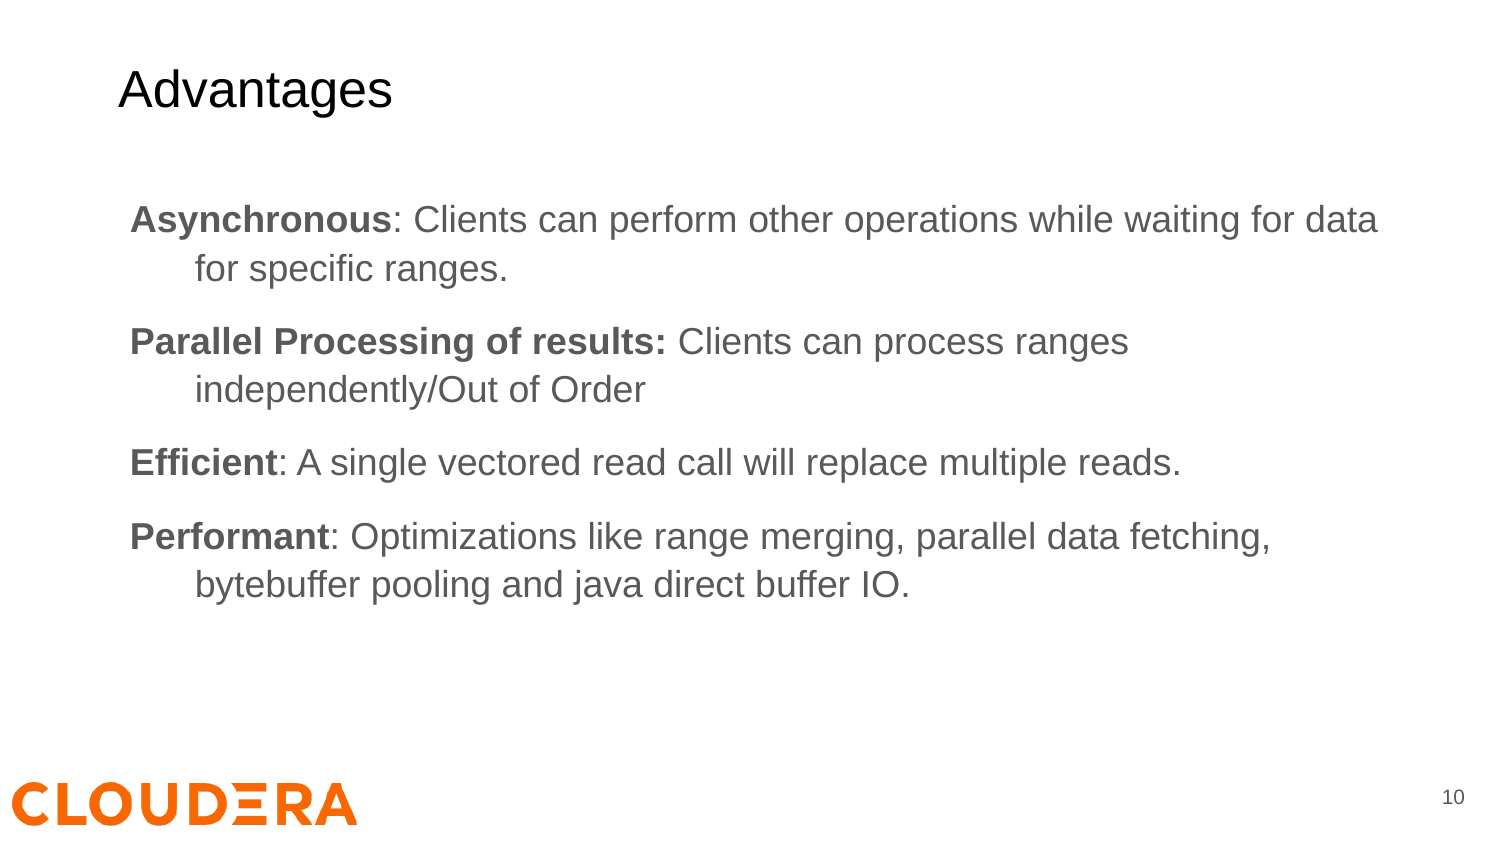

Advantages
# Asynchronous: Clients can perform other operations while waiting for data for specific ranges.
Parallel Processing of results: Clients can process ranges independently/Out of Order
Efficient: A single vectored read call will replace multiple reads.
Performant: Optimizations like range merging, parallel data fetching, bytebuffer pooling and java direct buffer IO.